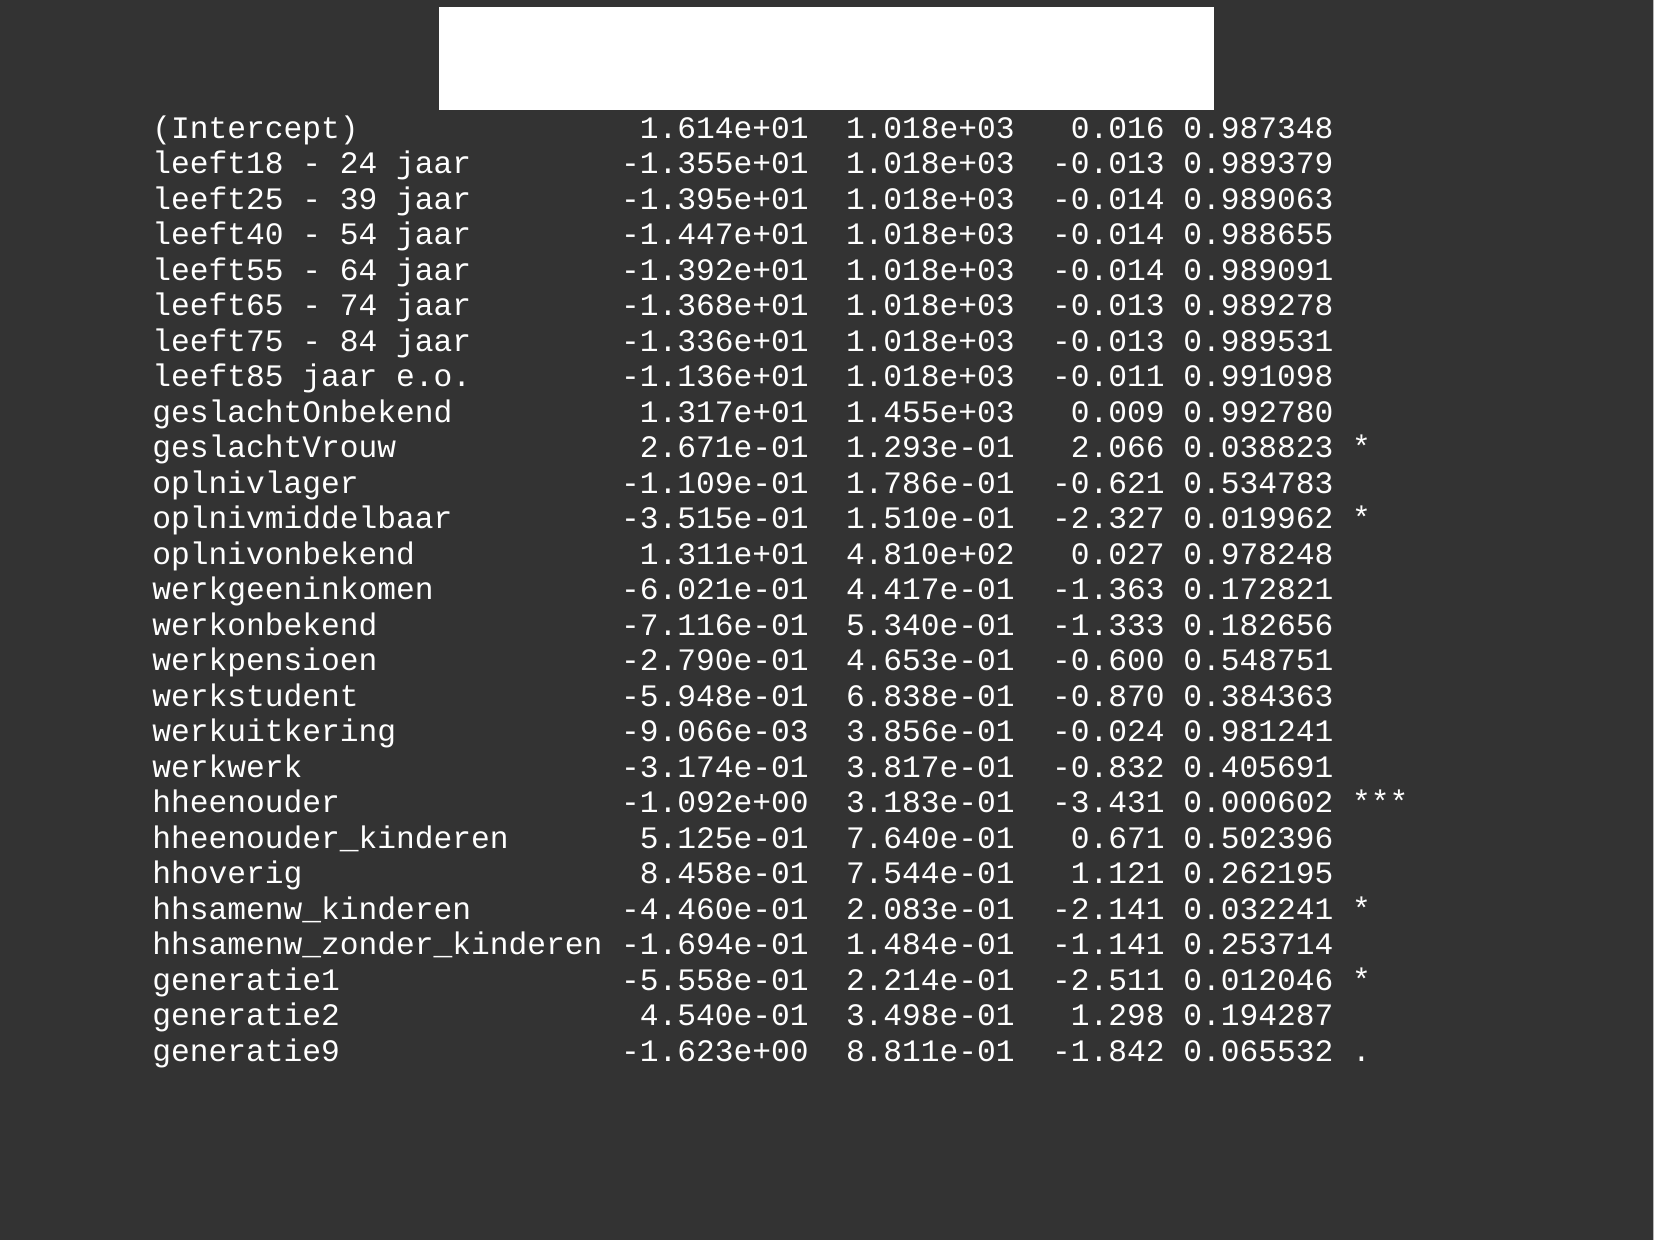

# Model care receive
(Intercept) 1.614e+01 1.018e+03 0.016 0.987348
leeft18 - 24 jaar -1.355e+01 1.018e+03 -0.013 0.989379
leeft25 - 39 jaar -1.395e+01 1.018e+03 -0.014 0.989063
leeft40 - 54 jaar -1.447e+01 1.018e+03 -0.014 0.988655
leeft55 - 64 jaar -1.392e+01 1.018e+03 -0.014 0.989091
leeft65 - 74 jaar -1.368e+01 1.018e+03 -0.013 0.989278
leeft75 - 84 jaar -1.336e+01 1.018e+03 -0.013 0.989531
leeft85 jaar e.o. -1.136e+01 1.018e+03 -0.011 0.991098
geslachtOnbekend 1.317e+01 1.455e+03 0.009 0.992780
geslachtVrouw 2.671e-01 1.293e-01 2.066 0.038823 *
oplnivlager -1.109e-01 1.786e-01 -0.621 0.534783
oplnivmiddelbaar -3.515e-01 1.510e-01 -2.327 0.019962 *
oplnivonbekend 1.311e+01 4.810e+02 0.027 0.978248
werkgeeninkomen -6.021e-01 4.417e-01 -1.363 0.172821
werkonbekend -7.116e-01 5.340e-01 -1.333 0.182656
werkpensioen -2.790e-01 4.653e-01 -0.600 0.548751
werkstudent -5.948e-01 6.838e-01 -0.870 0.384363
werkuitkering -9.066e-03 3.856e-01 -0.024 0.981241
werkwerk -3.174e-01 3.817e-01 -0.832 0.405691
hheenouder -1.092e+00 3.183e-01 -3.431 0.000602 ***
hheenouder_kinderen 5.125e-01 7.640e-01 0.671 0.502396
hhoverig 8.458e-01 7.544e-01 1.121 0.262195
hhsamenw_kinderen -4.460e-01 2.083e-01 -2.141 0.032241 *
hhsamenw_zonder_kinderen -1.694e-01 1.484e-01 -1.141 0.253714
generatie1 -5.558e-01 2.214e-01 -2.511 0.012046 *
generatie2 4.540e-01 3.498e-01 1.298 0.194287
generatie9 -1.623e+00 8.811e-01 -1.842 0.065532 .